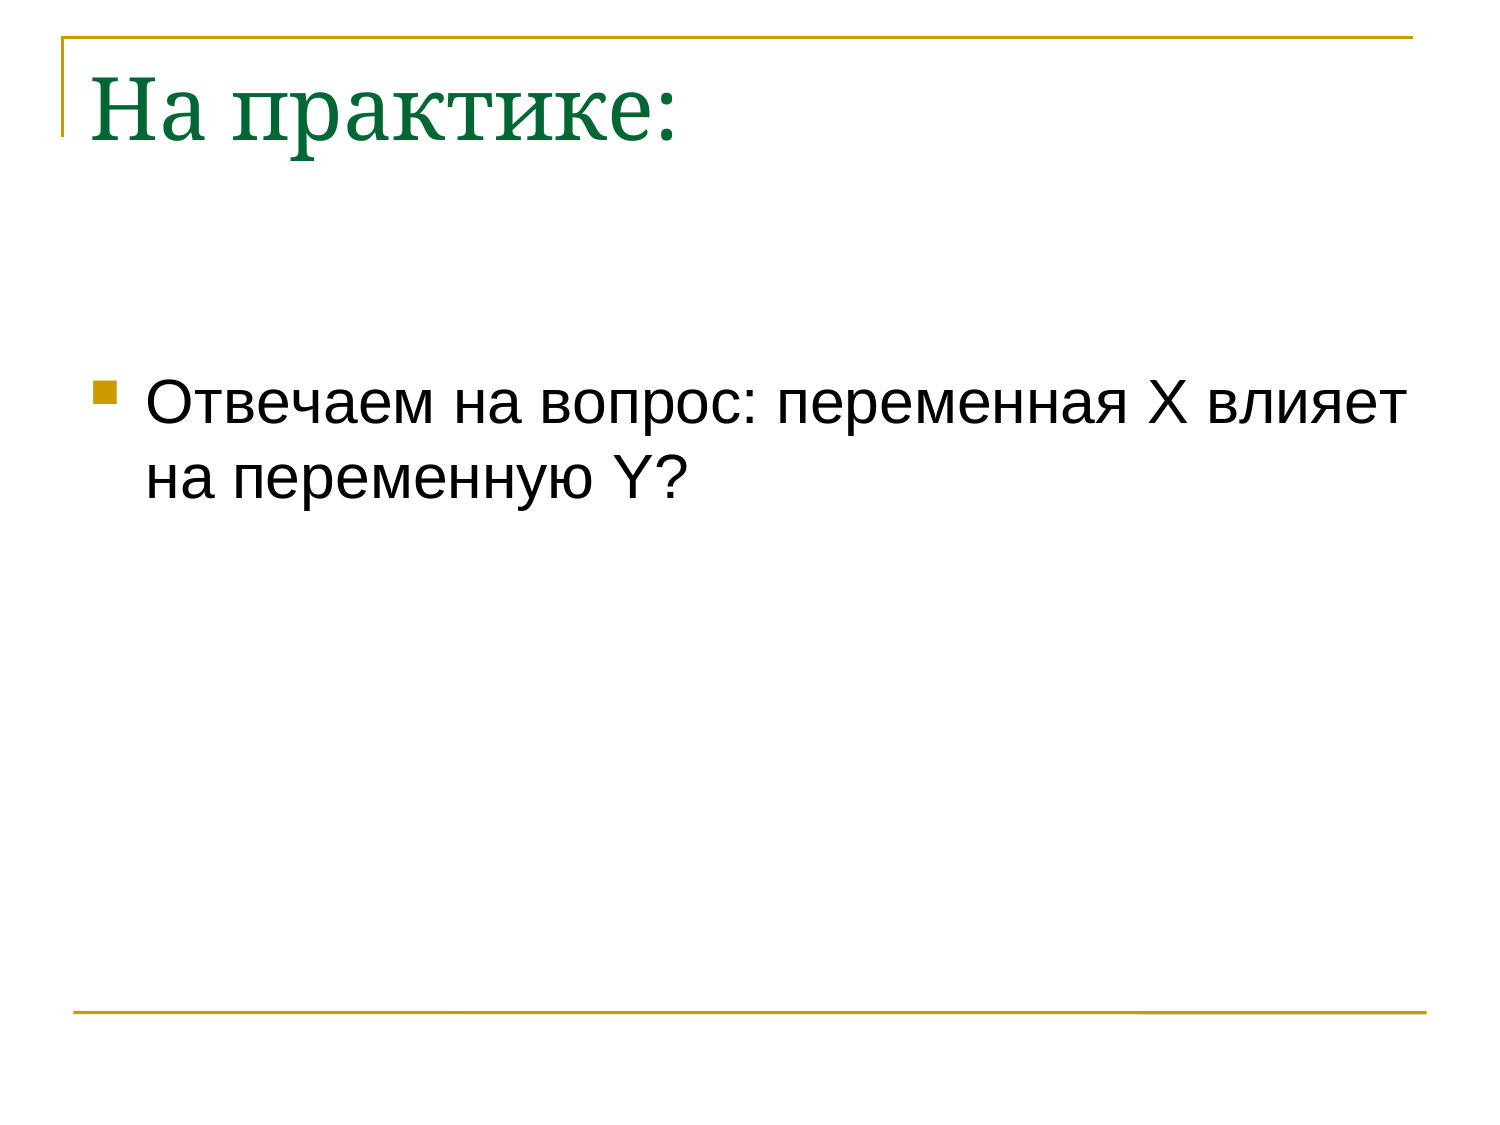

# На практике:
Отвечаем на вопрос: переменная X влияет на переменную Y?